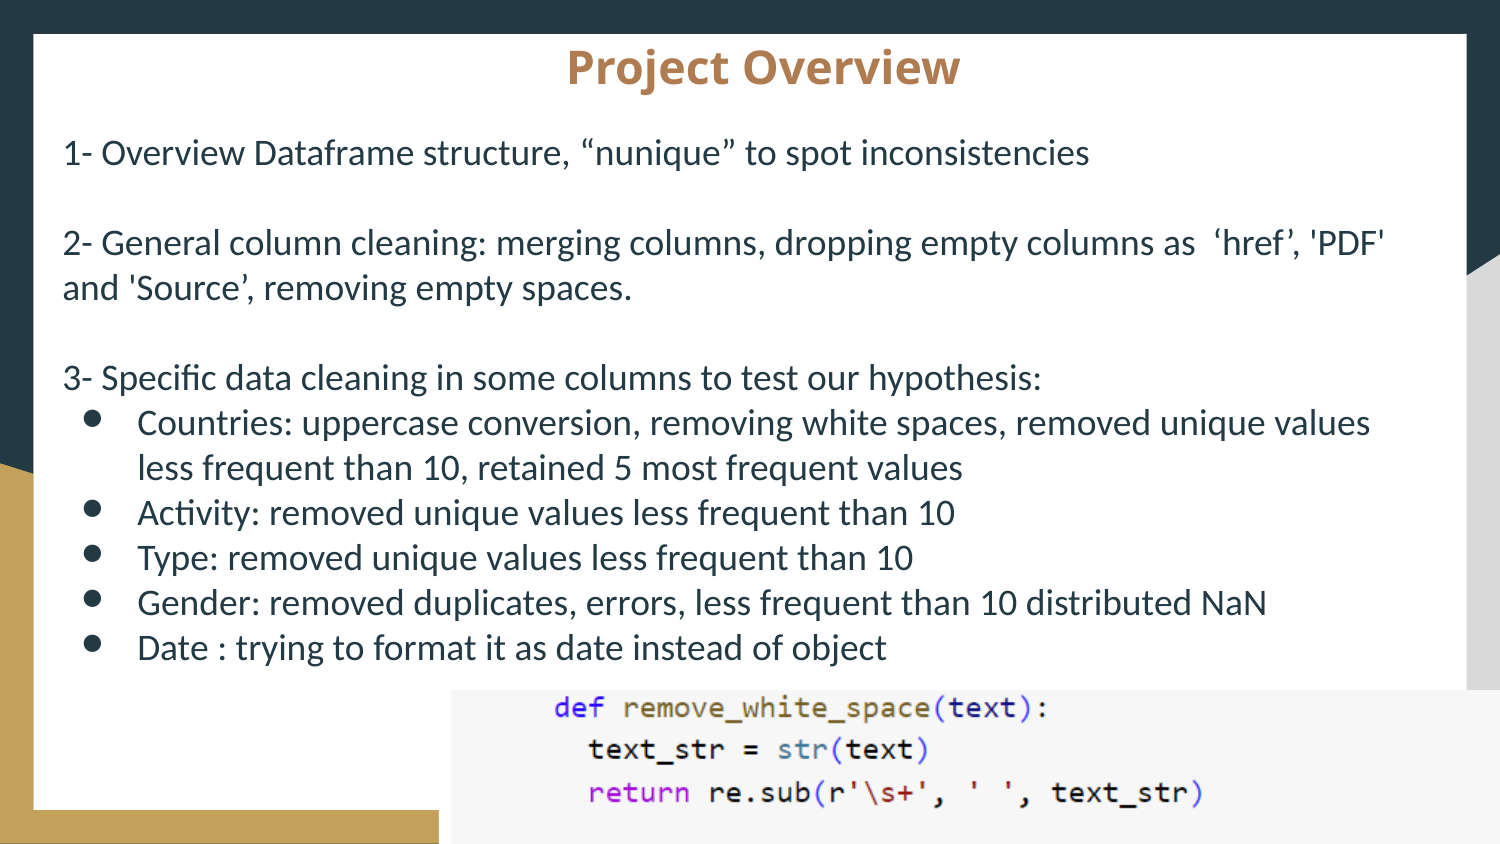

# Project Overview
1- Overview Dataframe structure, “nunique” to spot inconsistencies
2- General column cleaning: merging columns, dropping empty columns as ‘href’, 'PDF' and 'Source’, removing empty spaces.
3- Specific data cleaning in some columns to test our hypothesis:
Countries: uppercase conversion, removing white spaces, removed unique values less frequent than 10, retained 5 most frequent values
Activity: removed unique values less frequent than 10
Type: removed unique values less frequent than 10
Gender: removed duplicates, errors, less frequent than 10 distributed NaN
Date : trying to format it as date instead of object